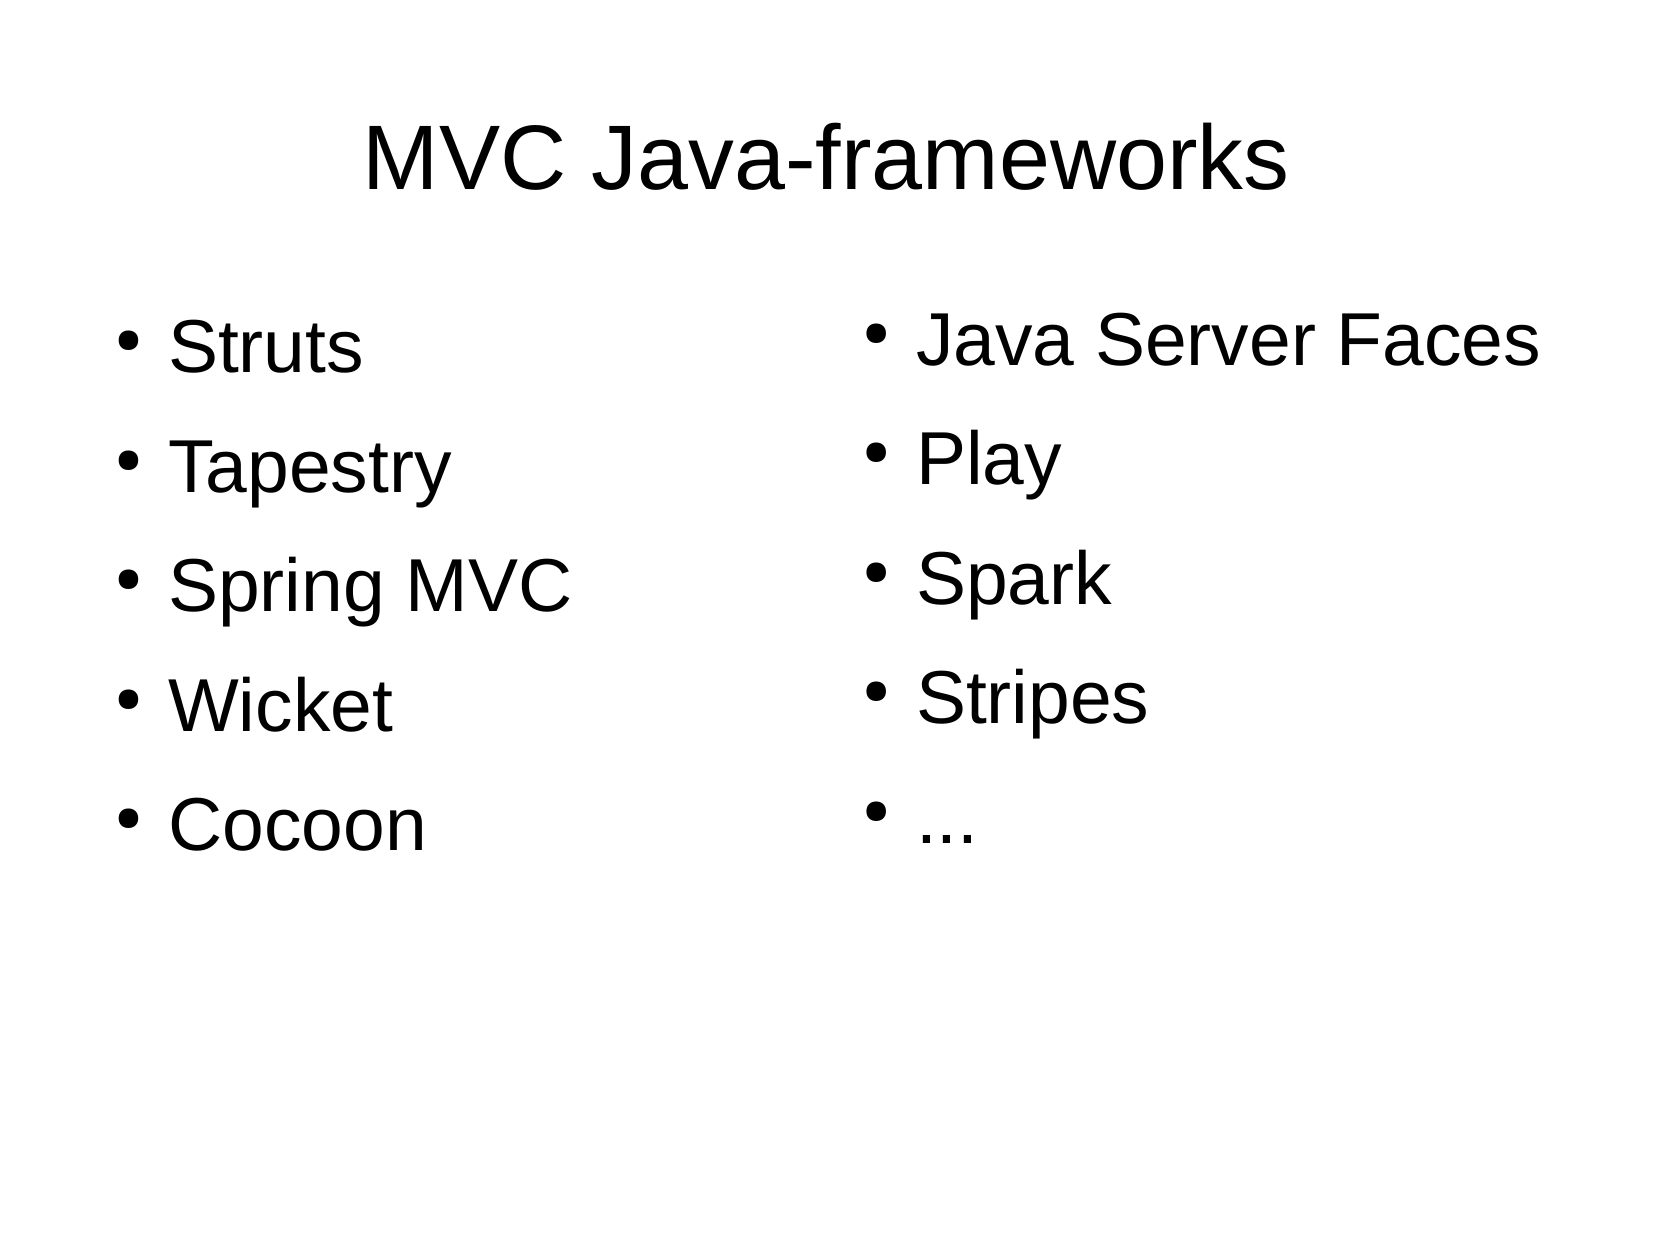

# MVC Java-frameworks
Struts
Tapestry
Spring MVC
Wicket
Cocoon
Java Server Faces
Play
Spark
Stripes
...